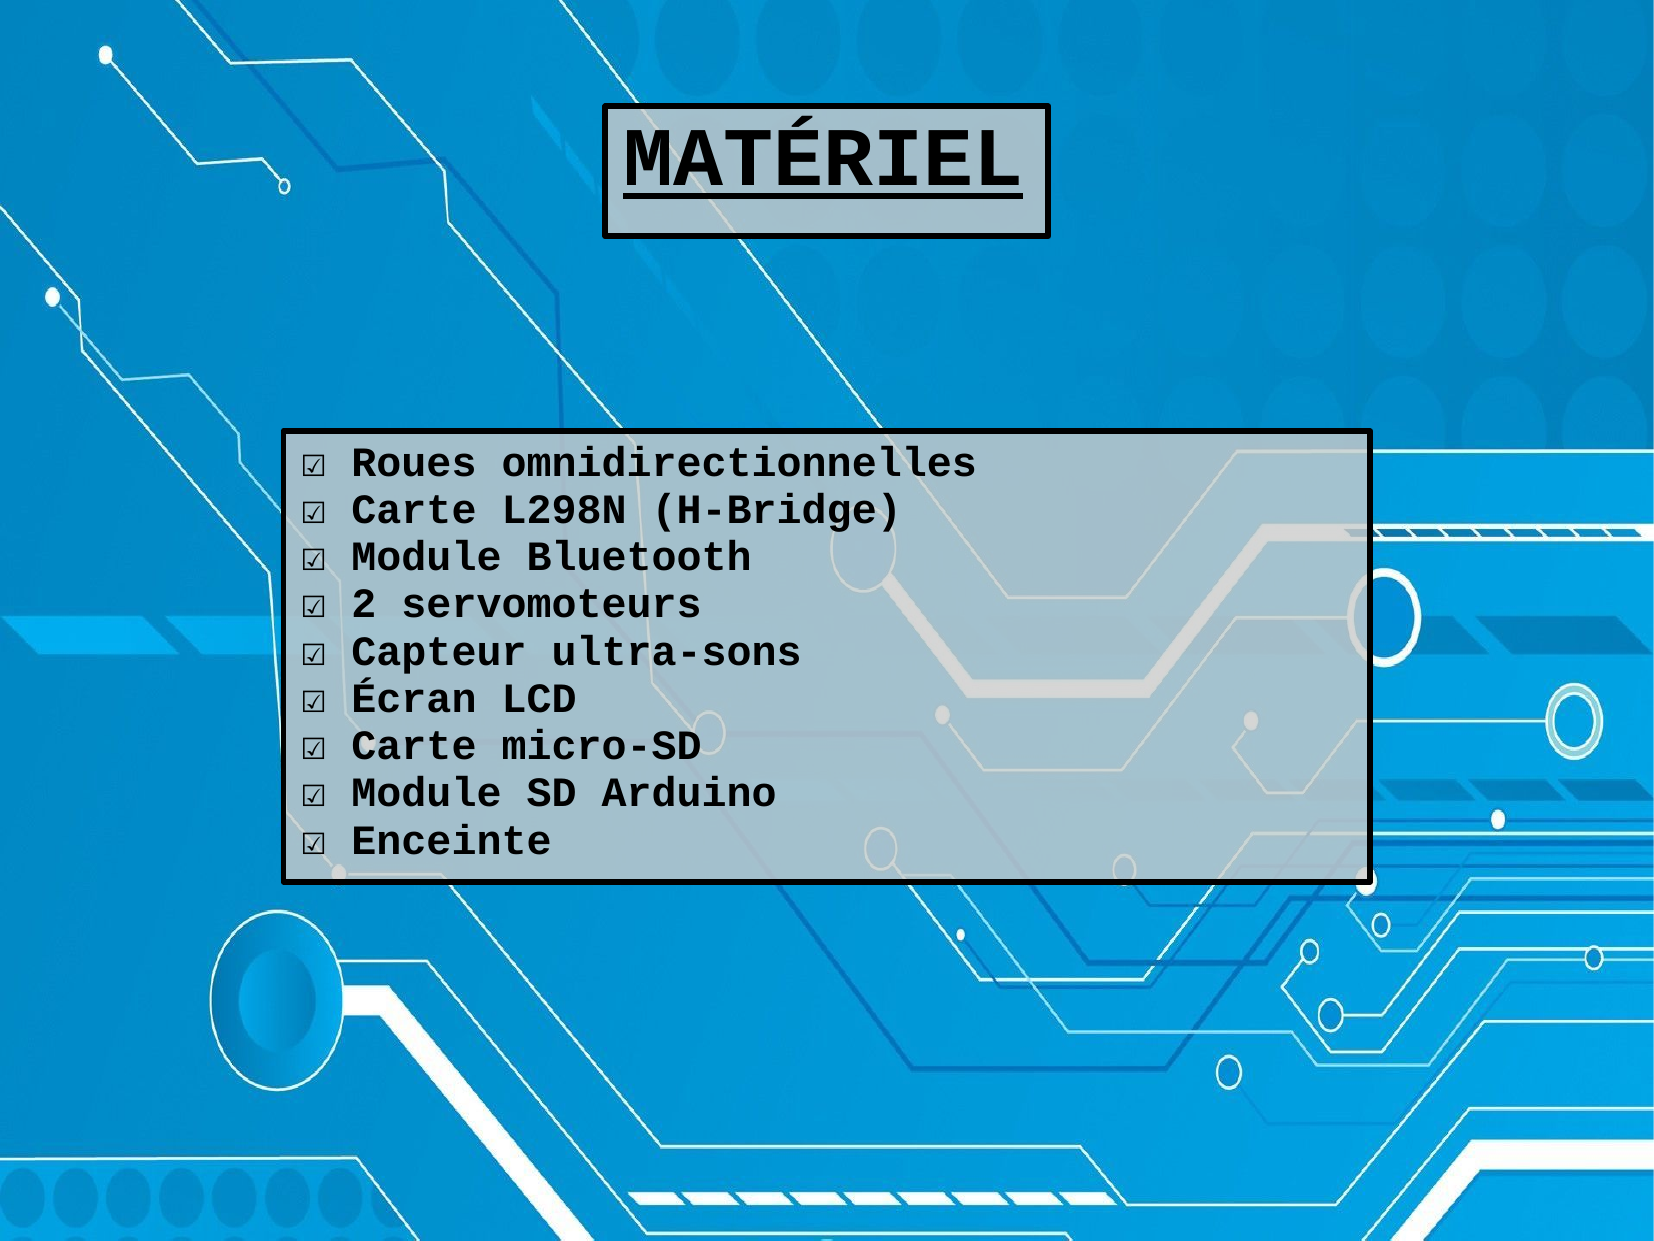

MATÉRIEL
☑ Roues omnidirectionnelles
☑ Carte L298N (H-Bridge)
☑ Module Bluetooth
☑ 2 servomoteurs
☑ Capteur ultra-sons
☑ Écran LCD
☑ Carte micro-SD
☑ Module SD Arduino
☑ Enceinte